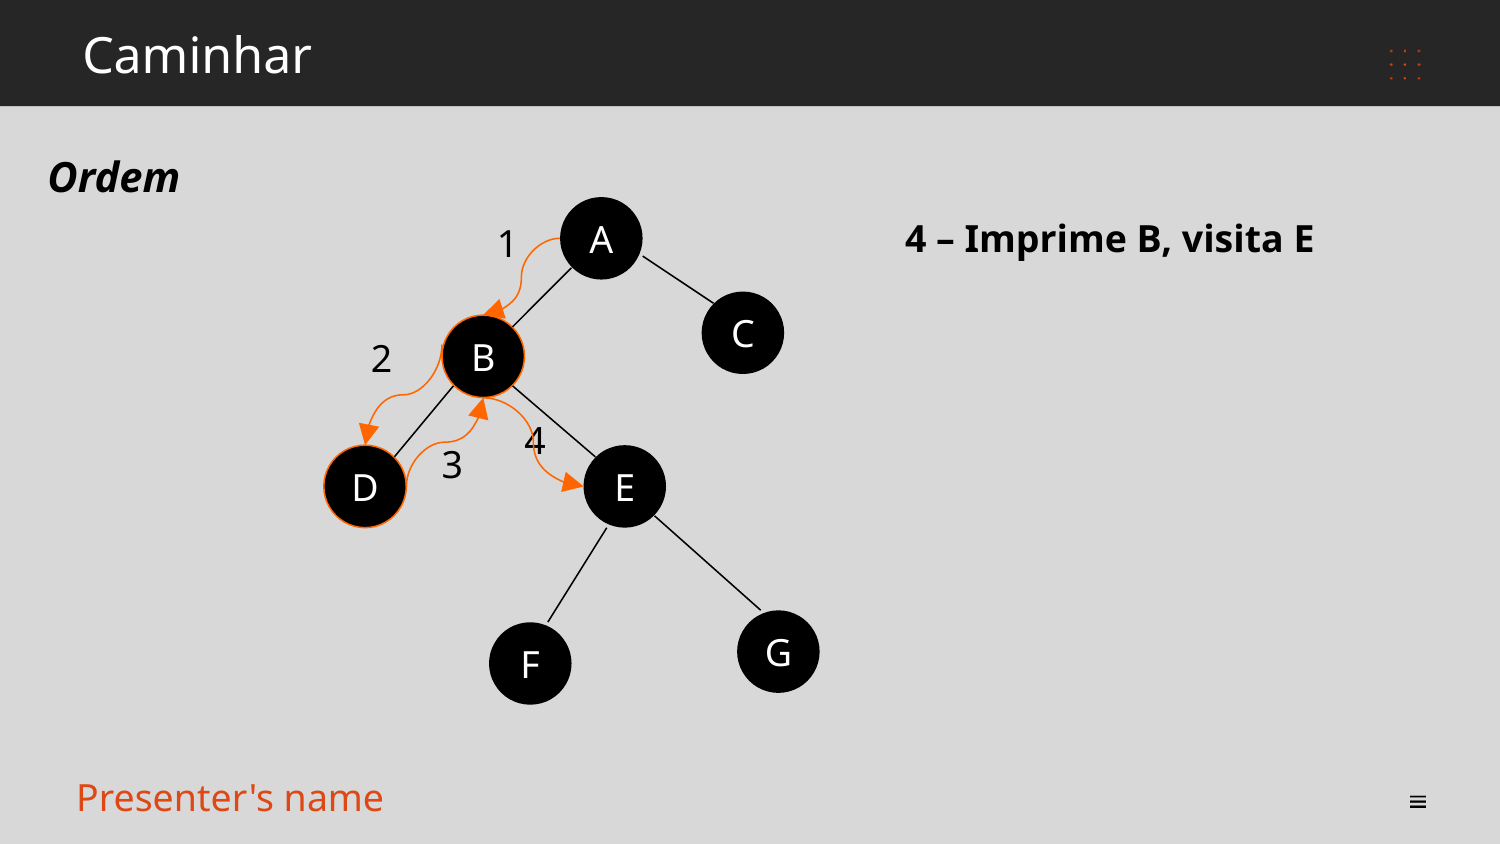

Caminhar
Ordem
A
C
B
D
E
G
F
4 – Imprime B, visita E
1
2
4
3